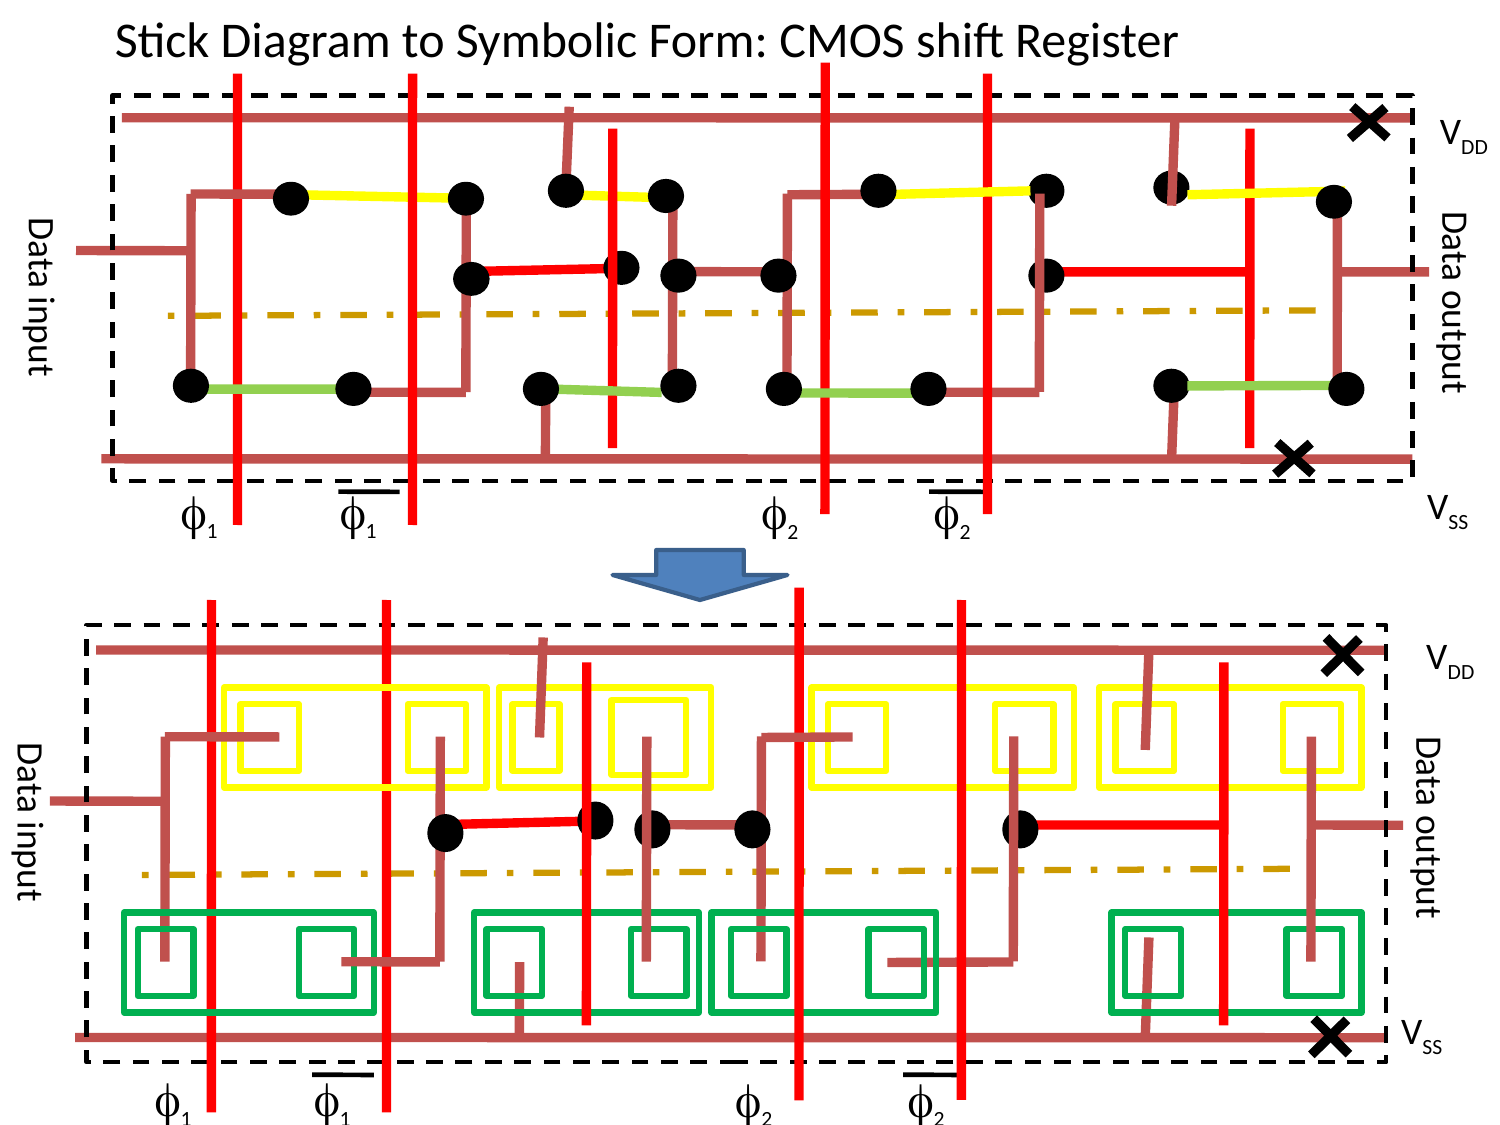

Stick Diagram to Symbolic Form: CMOS shift Register
VDD
Data input
Data output
1
1
2
2
VSS
VDD
Data input
Data output
VSS
1
1
2
2